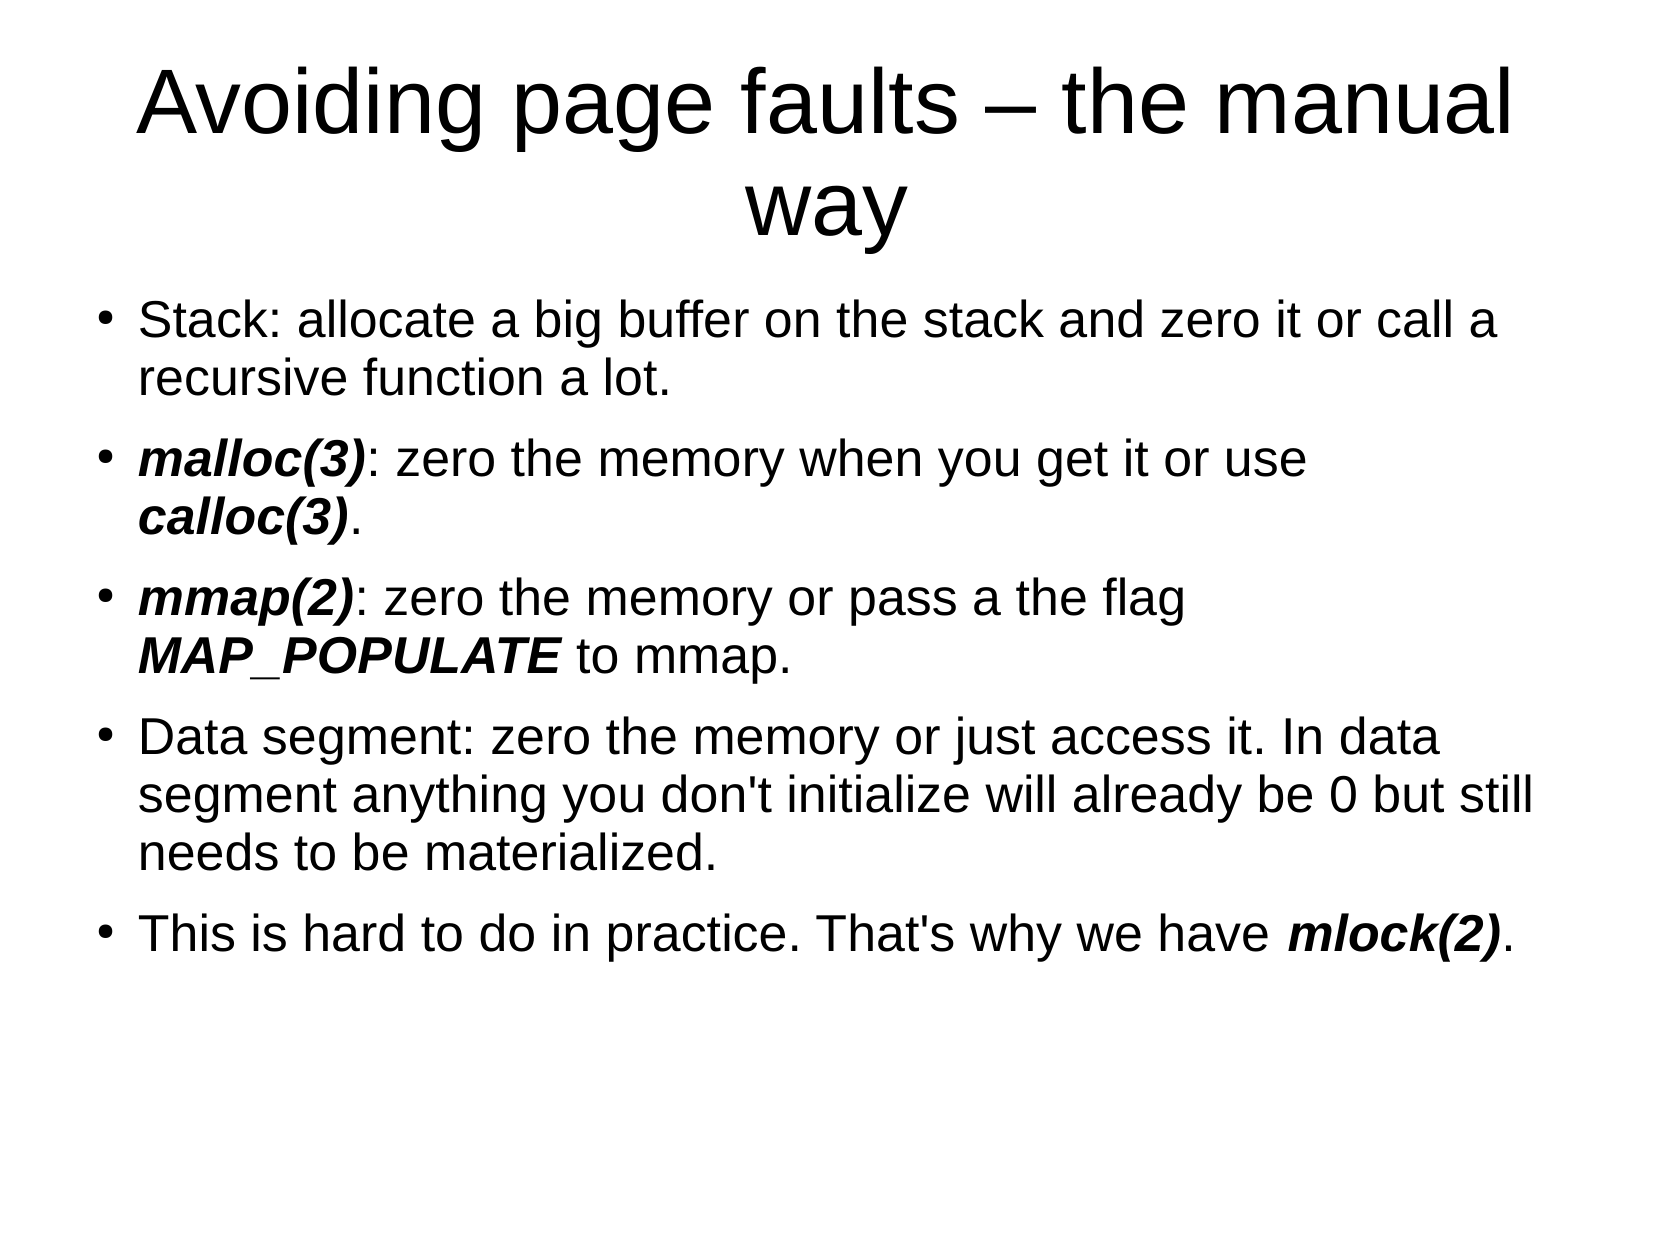

# Avoiding page faults – the manual way
Stack: allocate a big buffer on the stack and zero it or call a recursive function a lot.
malloc(3): zero the memory when you get it or use calloc(3).
mmap(2): zero the memory or pass a the flag MAP_POPULATE to mmap.
Data segment: zero the memory or just access it. In data segment anything you don't initialize will already be 0 but still needs to be materialized.
This is hard to do in practice. That's why we have mlock(2).